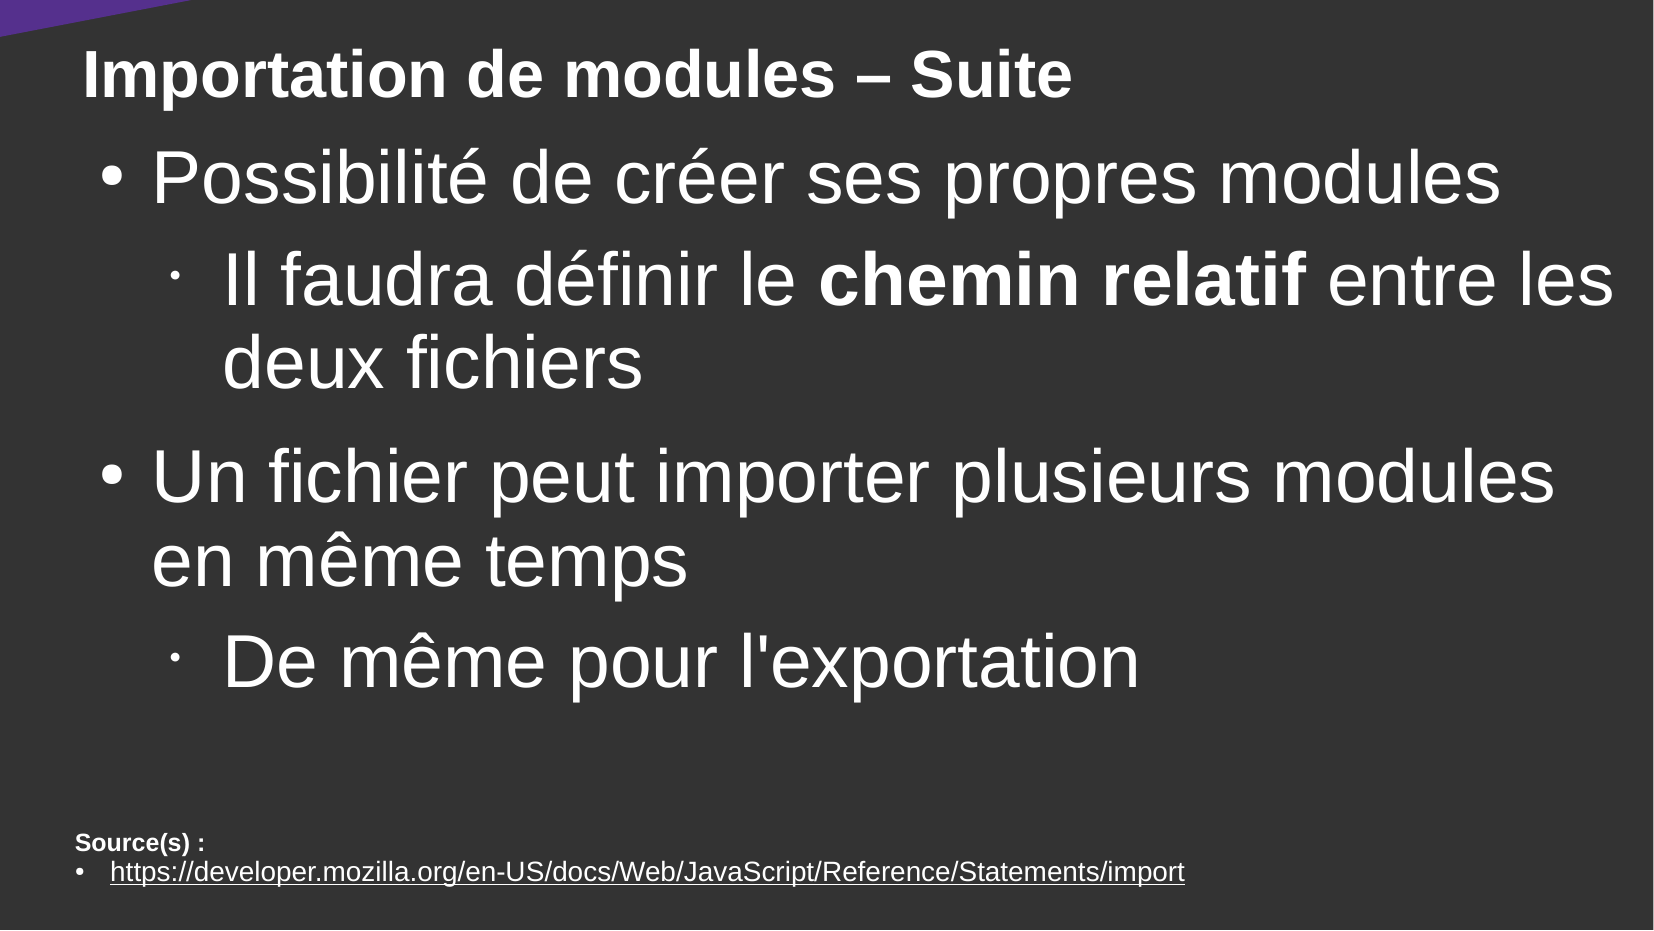

# Importation de modules – Suite
Possibilité de créer ses propres modules
Il faudra définir le chemin relatif entre les deux fichiers
Un fichier peut importer plusieurs modules en même temps
De même pour l'exportation
Source(s) :
https://developer.mozilla.org/en-US/docs/Web/JavaScript/Reference/Statements/import